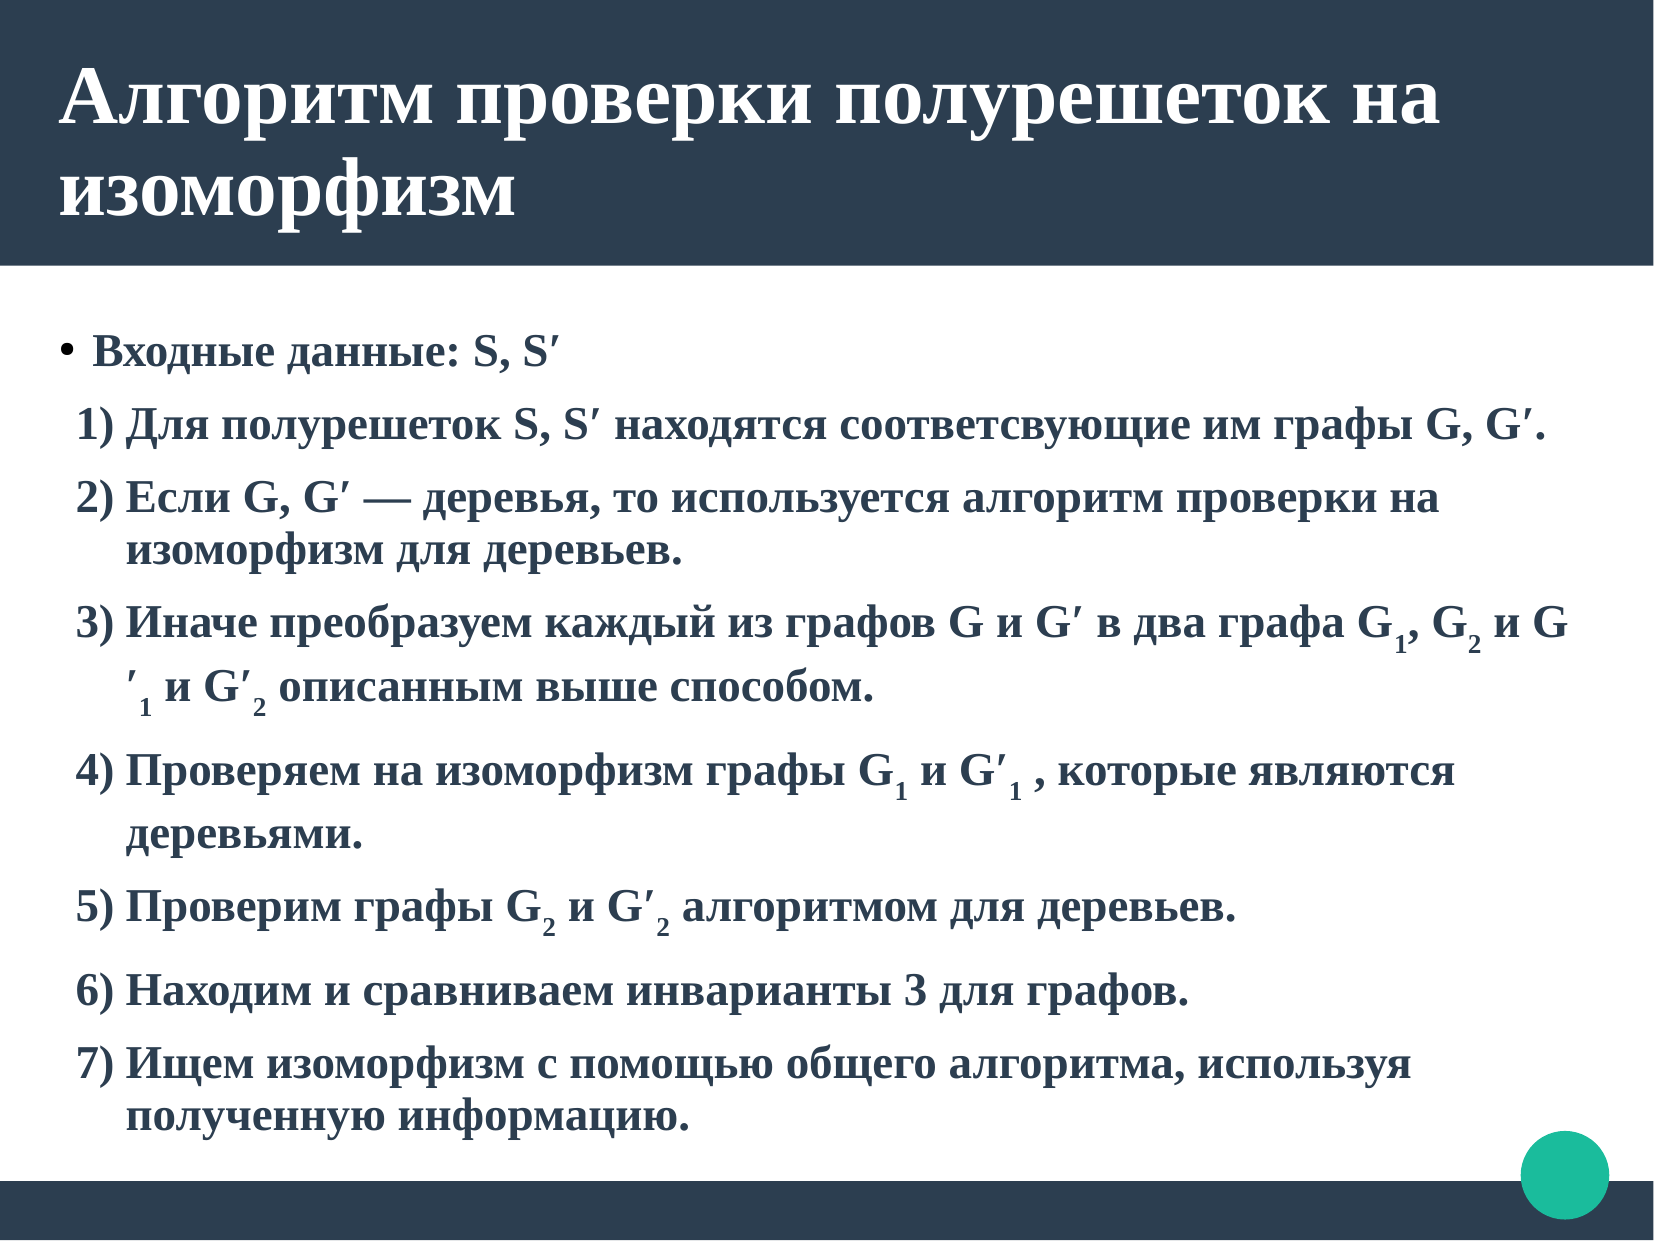

# Алгоритм проверки полурешеток на изоморфизм
Входные данные: S, S′
Для полурешеток S, S′ находятся соответсвующие им графы G, G′.
Если G, G′ — деревья, то используется алгоритм проверки на изоморфизм для деревьев.
Иначе преобразуем каждый из графов G и G′ в два графа G1, G2 и G′1 и G′2 описанным выше способом.
Проверяем на изоморфизм графы G1 и G′1 , которые являются деревьями.
Проверим графы G2 и G′2 алгоритмом для деревьев.
Находим и сравниваем инварианты 3 для графов.
Ищем изоморфизм с помощью общего алгоритма, используя полученную информацию.